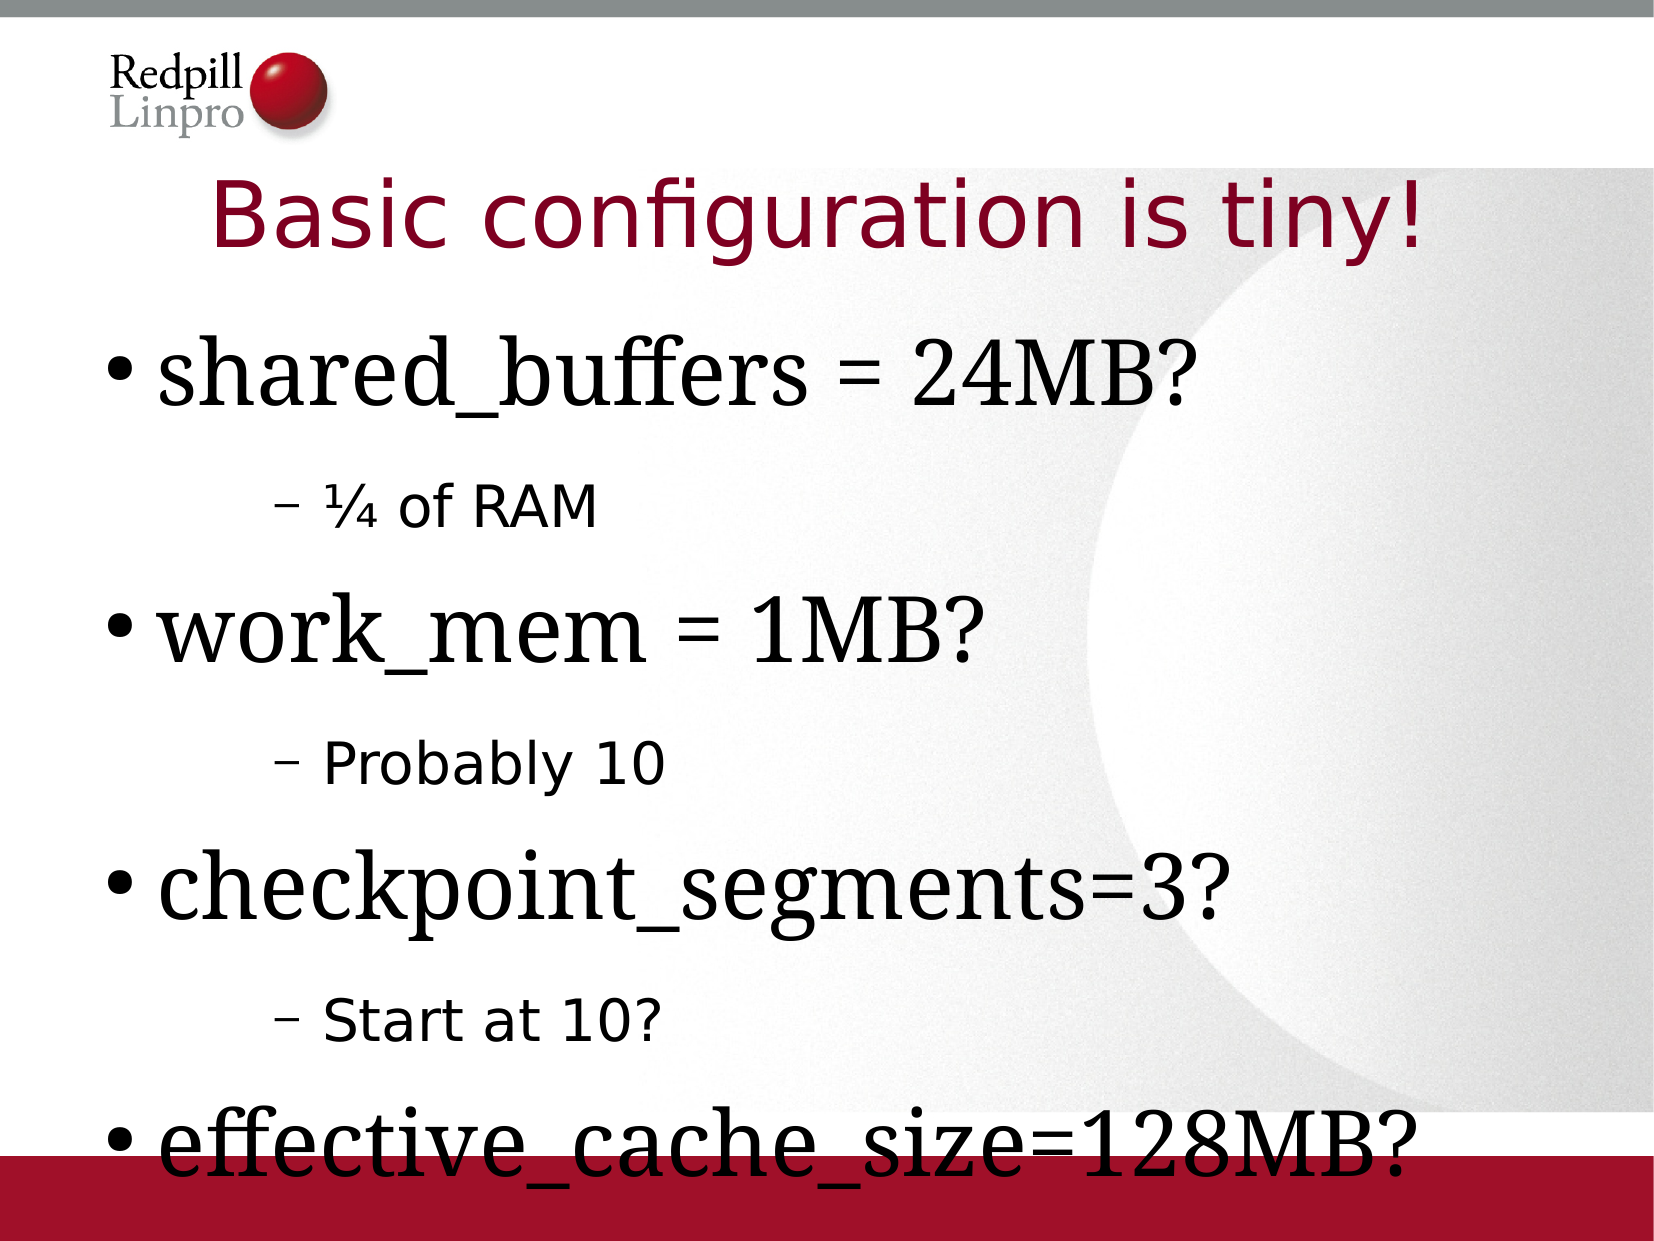

# Basic configuration is tiny!
shared_buffers = 24MB?
¼ of RAM
work_mem = 1MB?
Probably 10
checkpoint_segments=3?
Start at 10?
effective_cache_size=128MB?